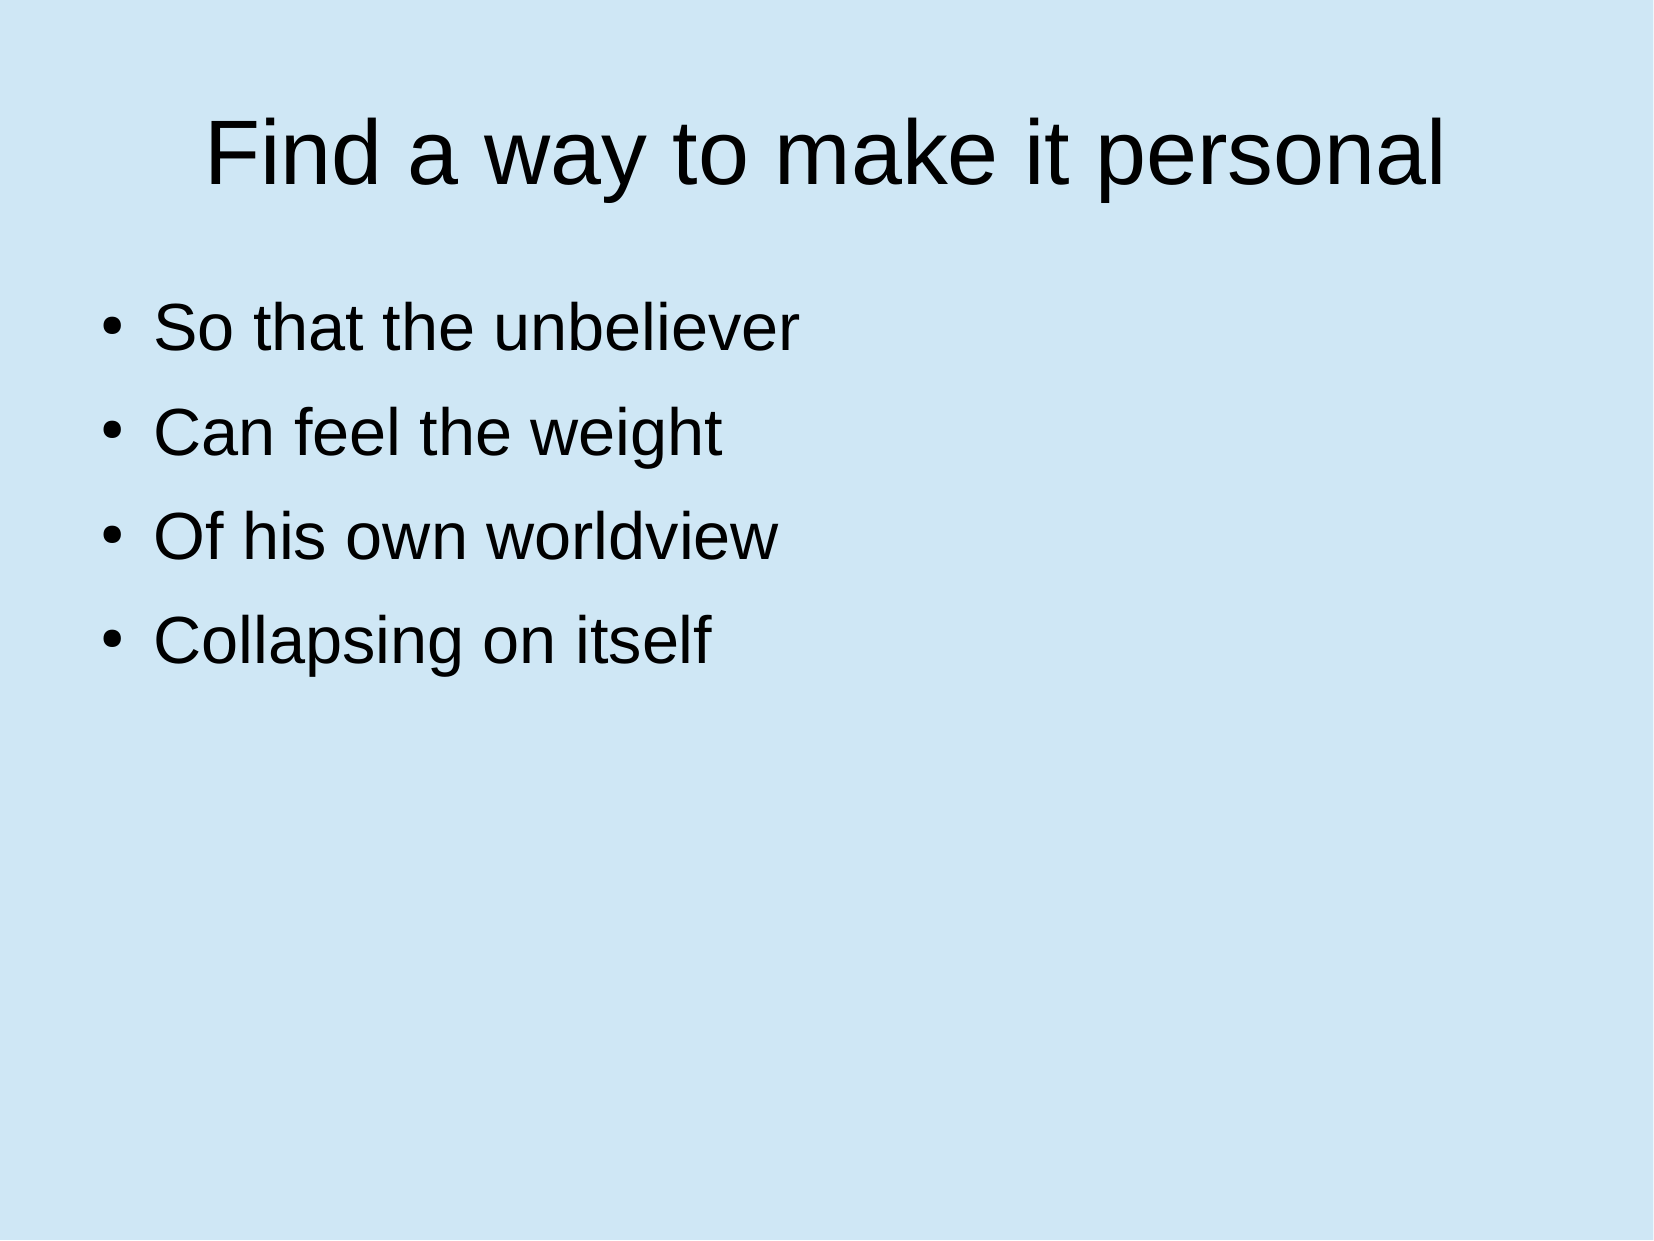

# Find a way to make it personal
So that the unbeliever
Can feel the weight
Of his own worldview
Collapsing on itself